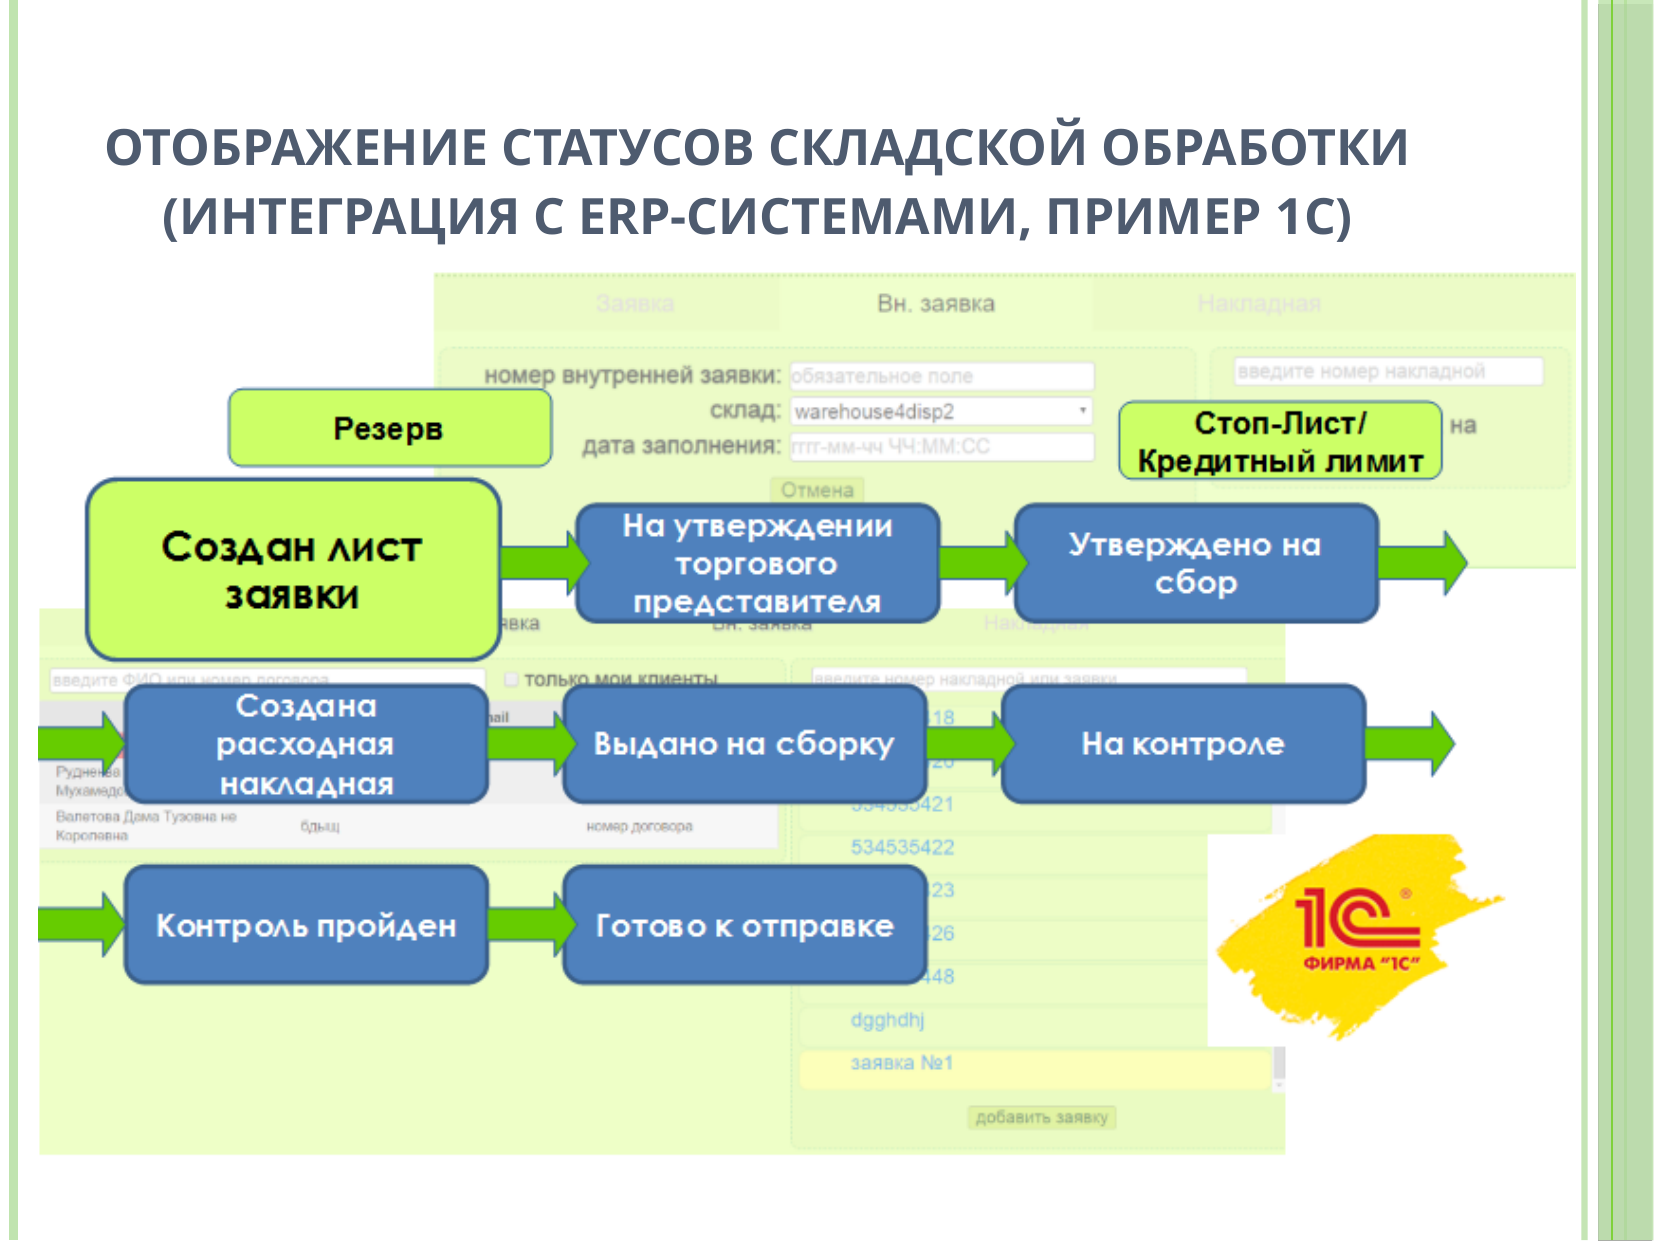

# Отображение статусов складской обработки (интеграция с ERP-системами, пример 1с)